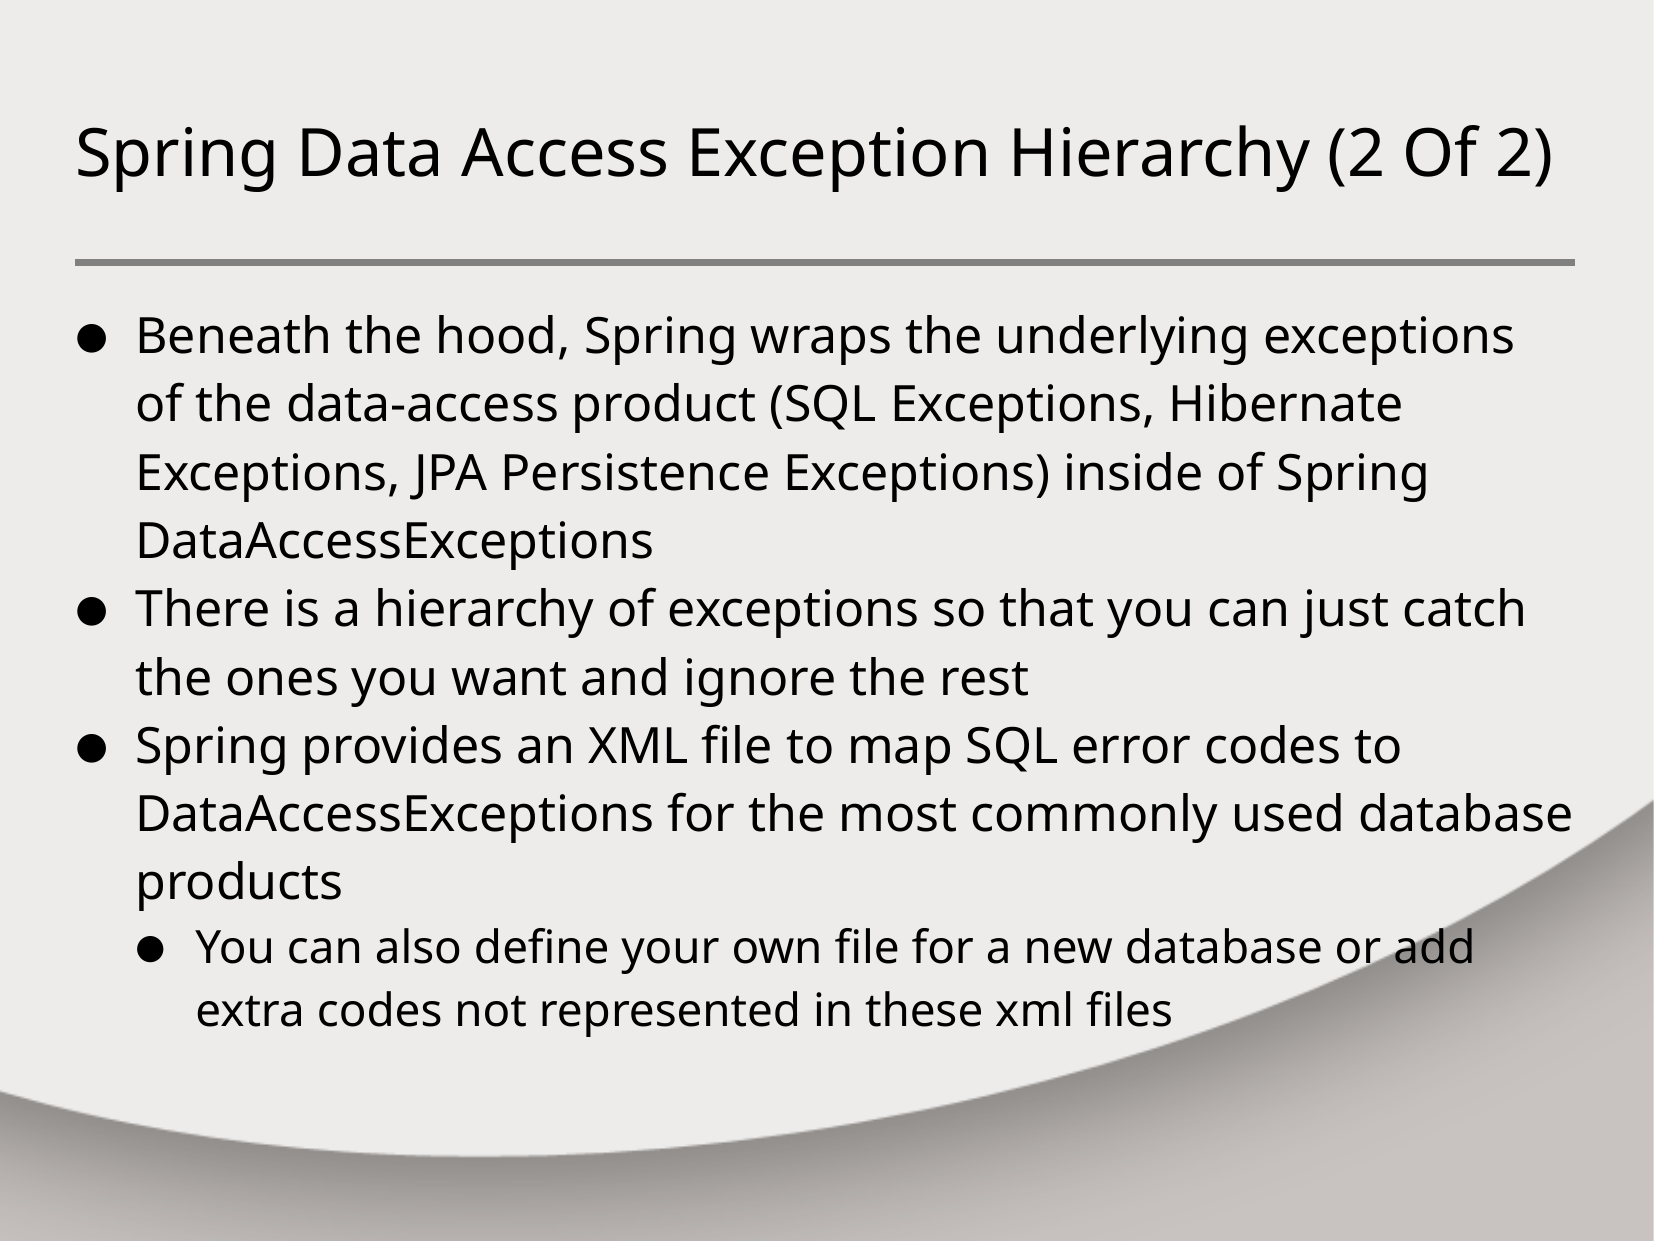

# Spring Data Access Exception Hierarchy (2 Of 2)
Beneath the hood, Spring wraps the underlying exceptions of the data-access product (SQL Exceptions, Hibernate Exceptions, JPA Persistence Exceptions) inside of Spring DataAccessExceptions
There is a hierarchy of exceptions so that you can just catch the ones you want and ignore the rest
Spring provides an XML file to map SQL error codes to DataAccessExceptions for the most commonly used database products
You can also define your own file for a new database or add extra codes not represented in these xml files